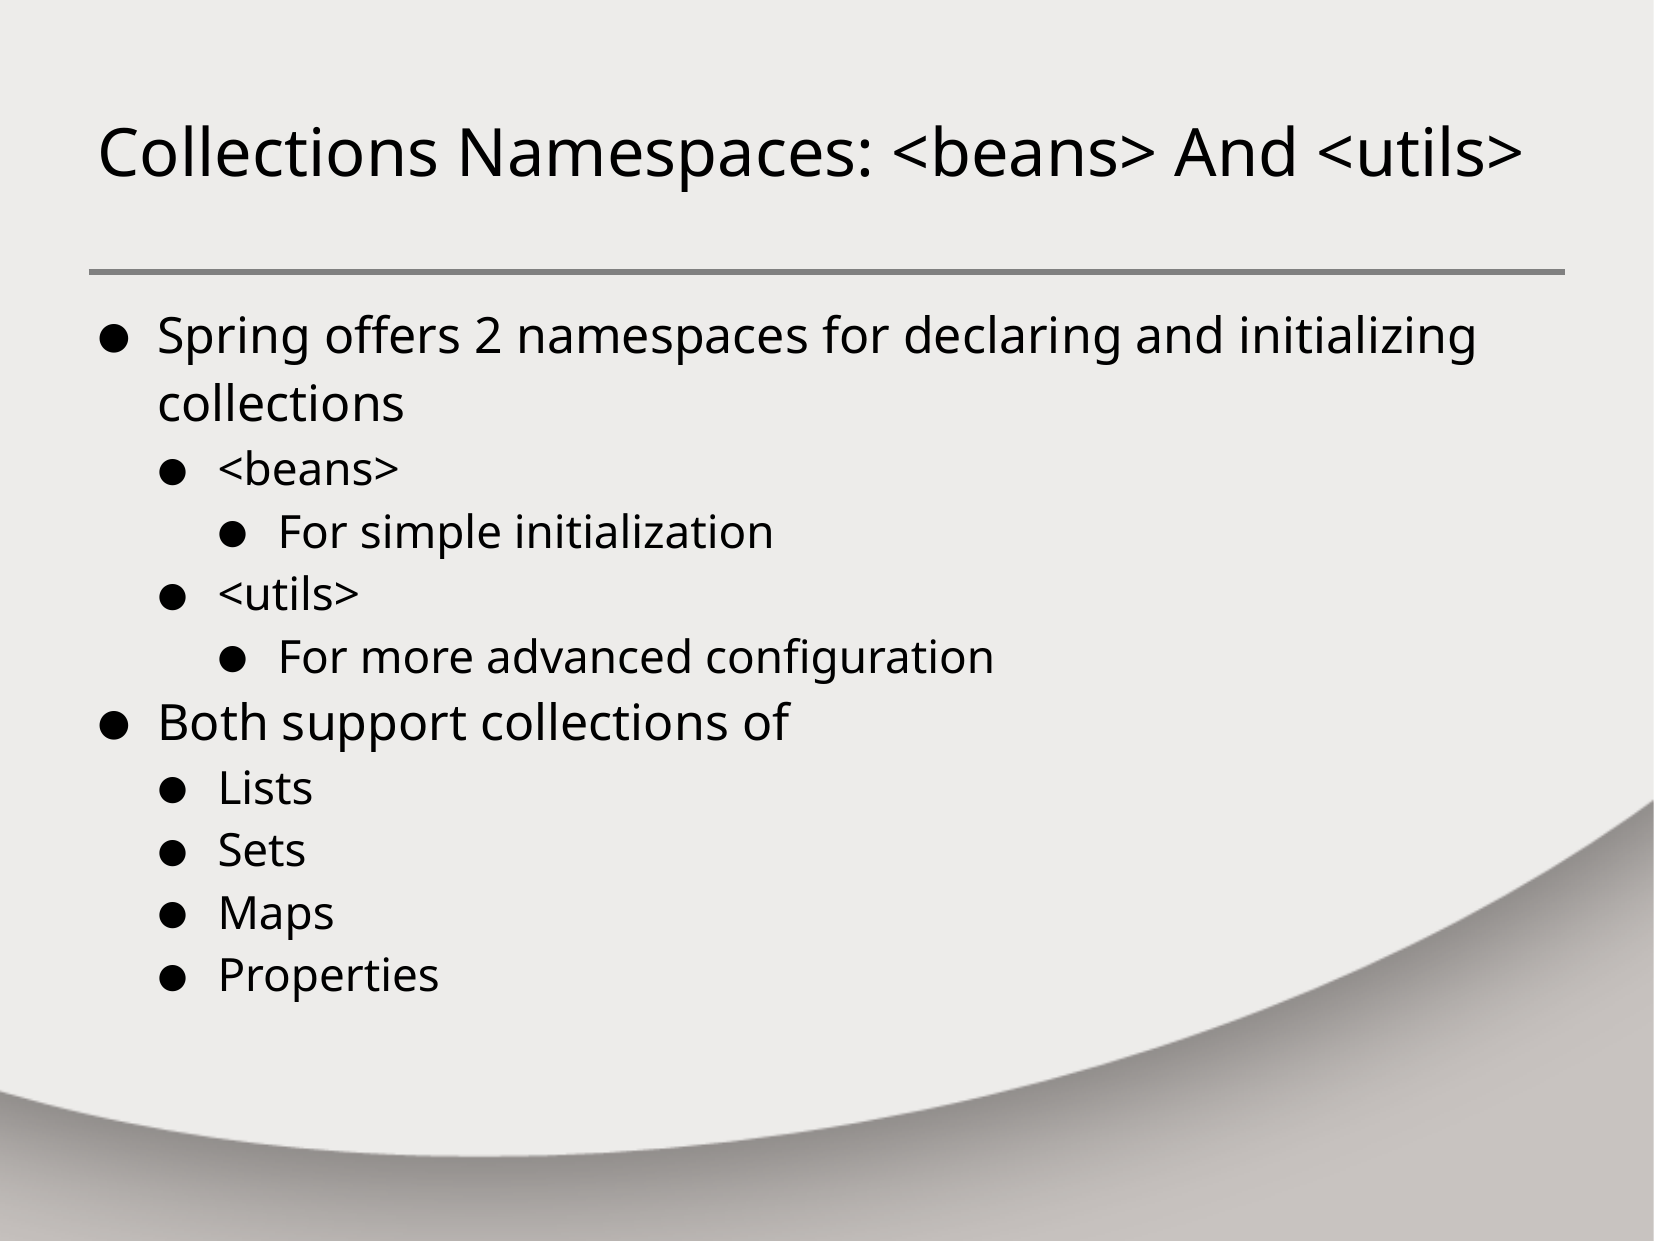

# Collections Namespaces: <beans> And <utils>
Spring offers 2 namespaces for declaring and initializing collections
<beans>
For simple initialization
<utils>
For more advanced configuration
Both support collections of
Lists
Sets
Maps
Properties